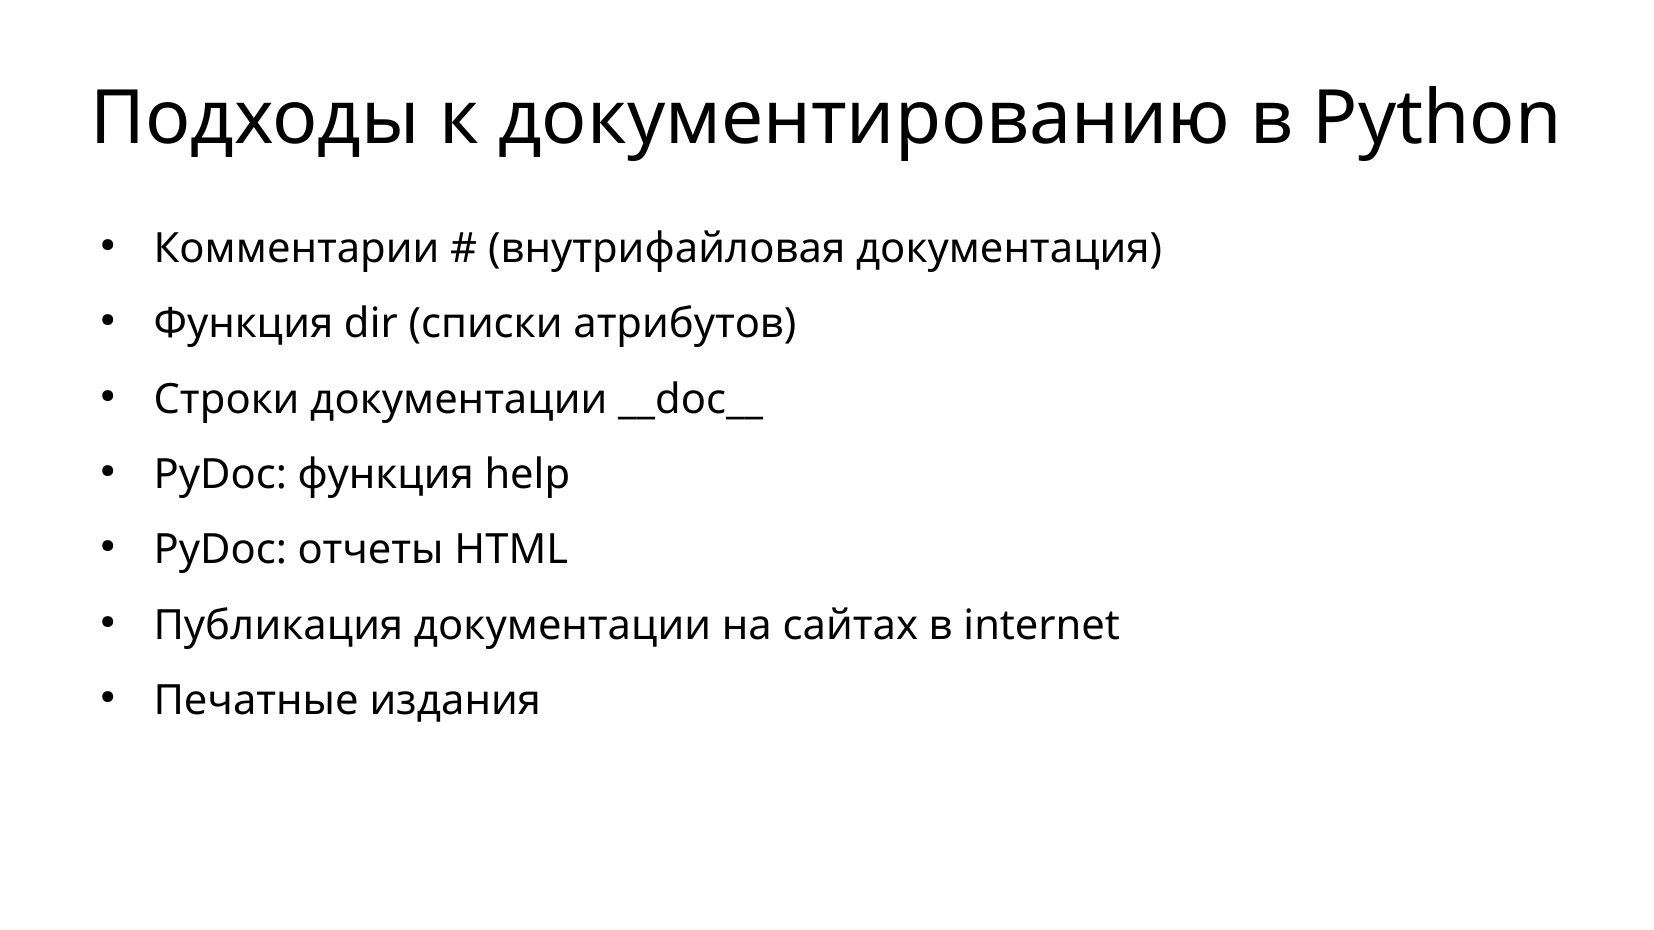

# Подходы к документированию в Python
Комментарии # (внутрифайловая документация)
Функция dir (списки атрибутов)
Строки документации __doc__
PyDoc: функция help
PyDoc: отчеты HTML
Публикация документации на сайтах в internet
Печатные издания